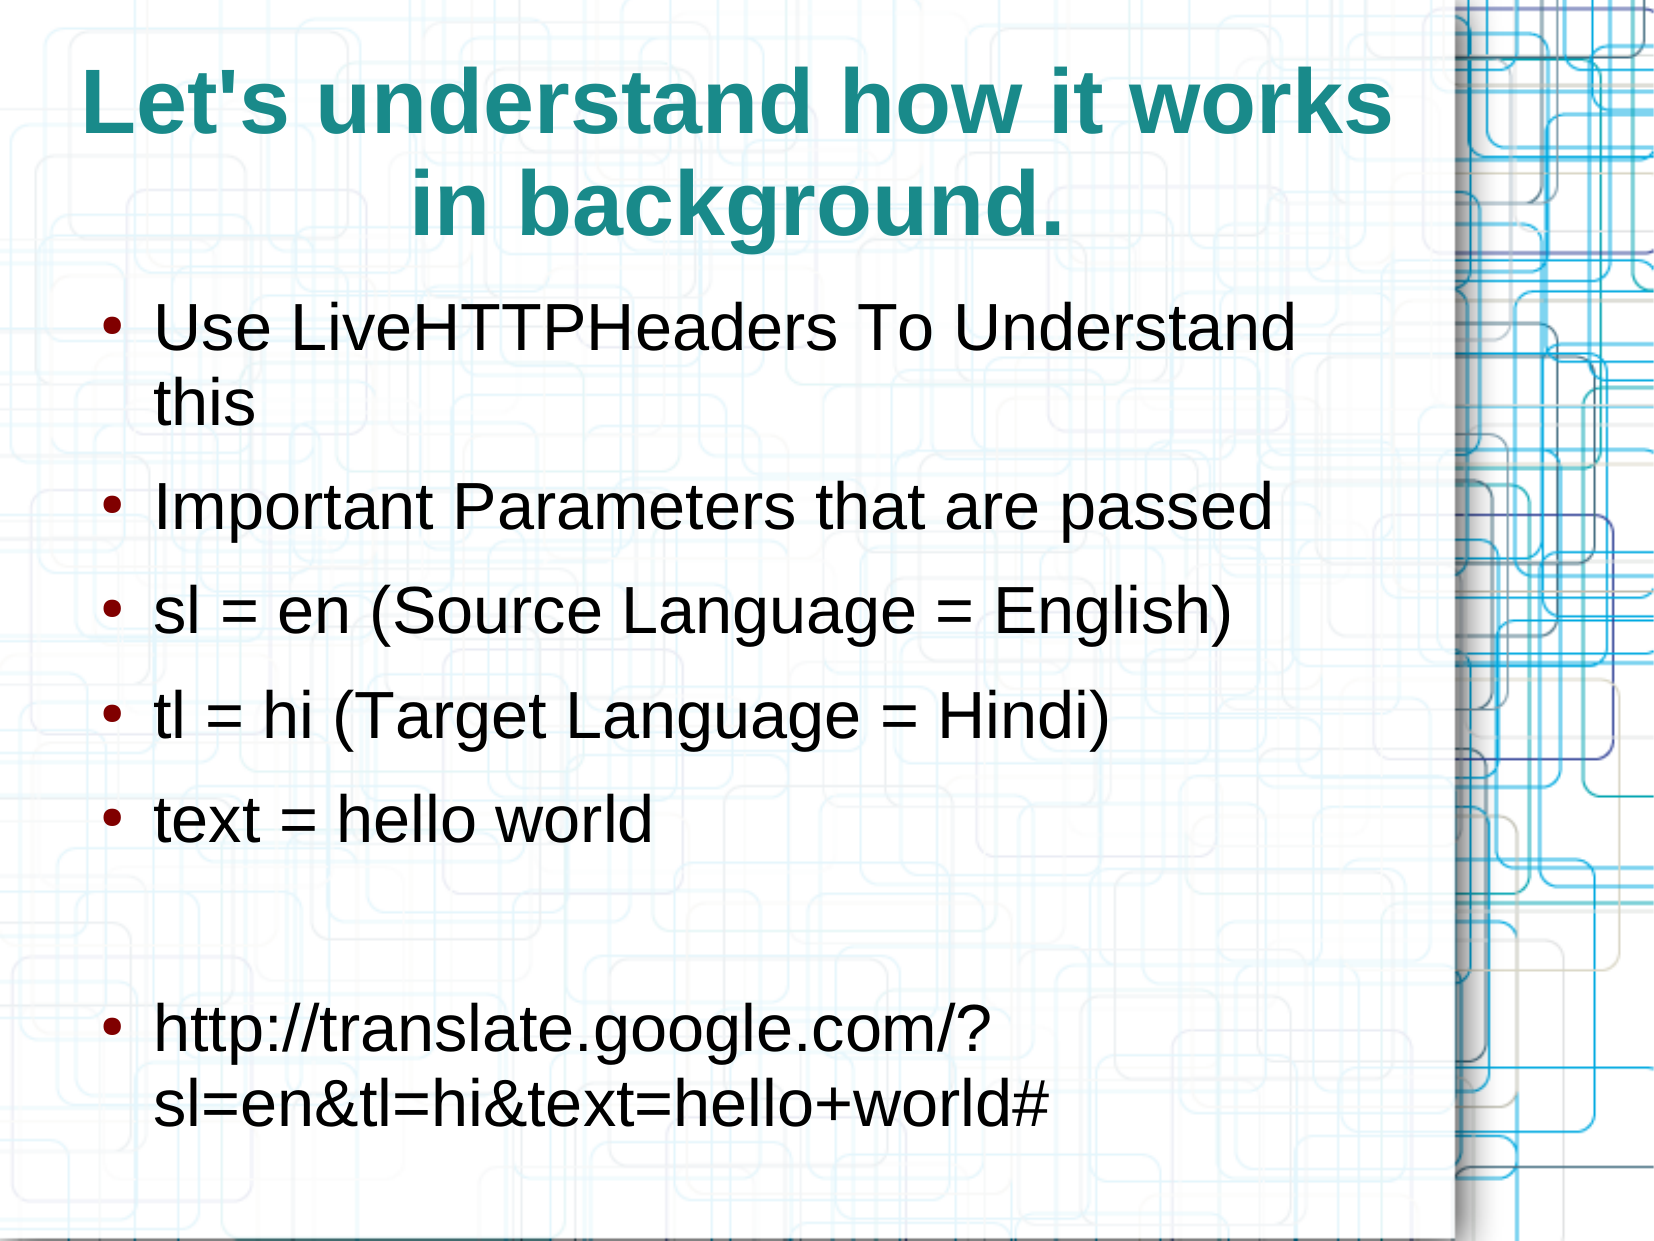

# Let's understand how it works in background.
Use LiveHTTPHeaders To Understand this
Important Parameters that are passed
sl = en (Source Language = English)
tl = hi (Target Language = Hindi)
text = hello world
http://translate.google.com/?sl=en&tl=hi&text=hello+world#